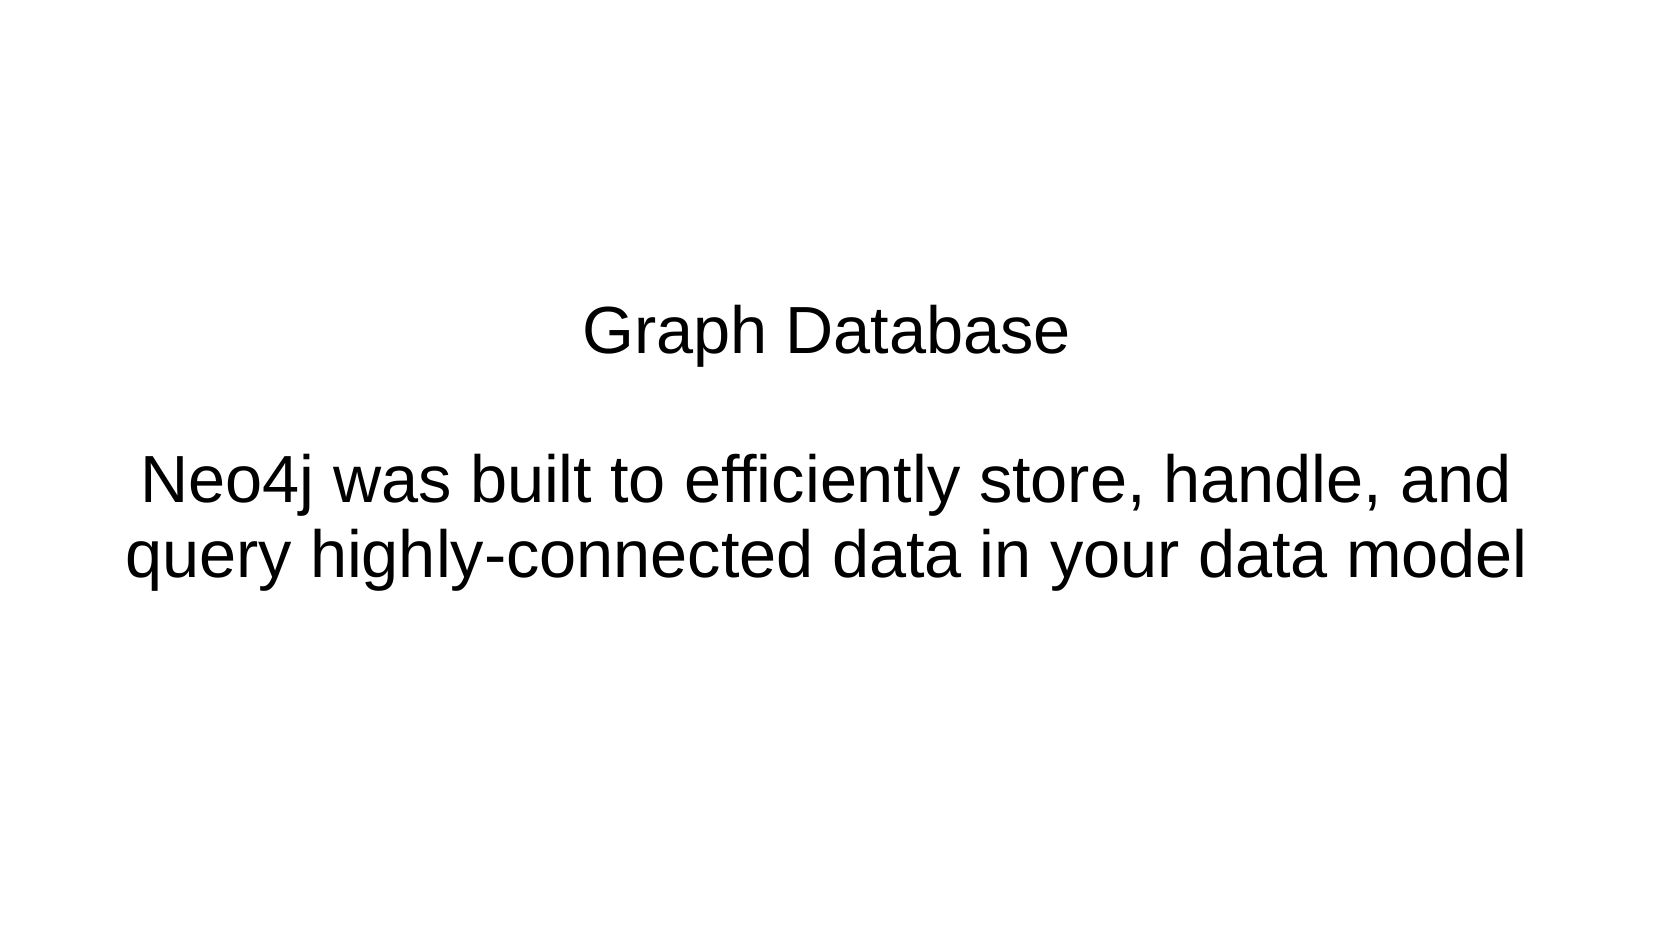

# Graph Database
Neo4j was built to efficiently store, handle, and query highly-connected data in your data model